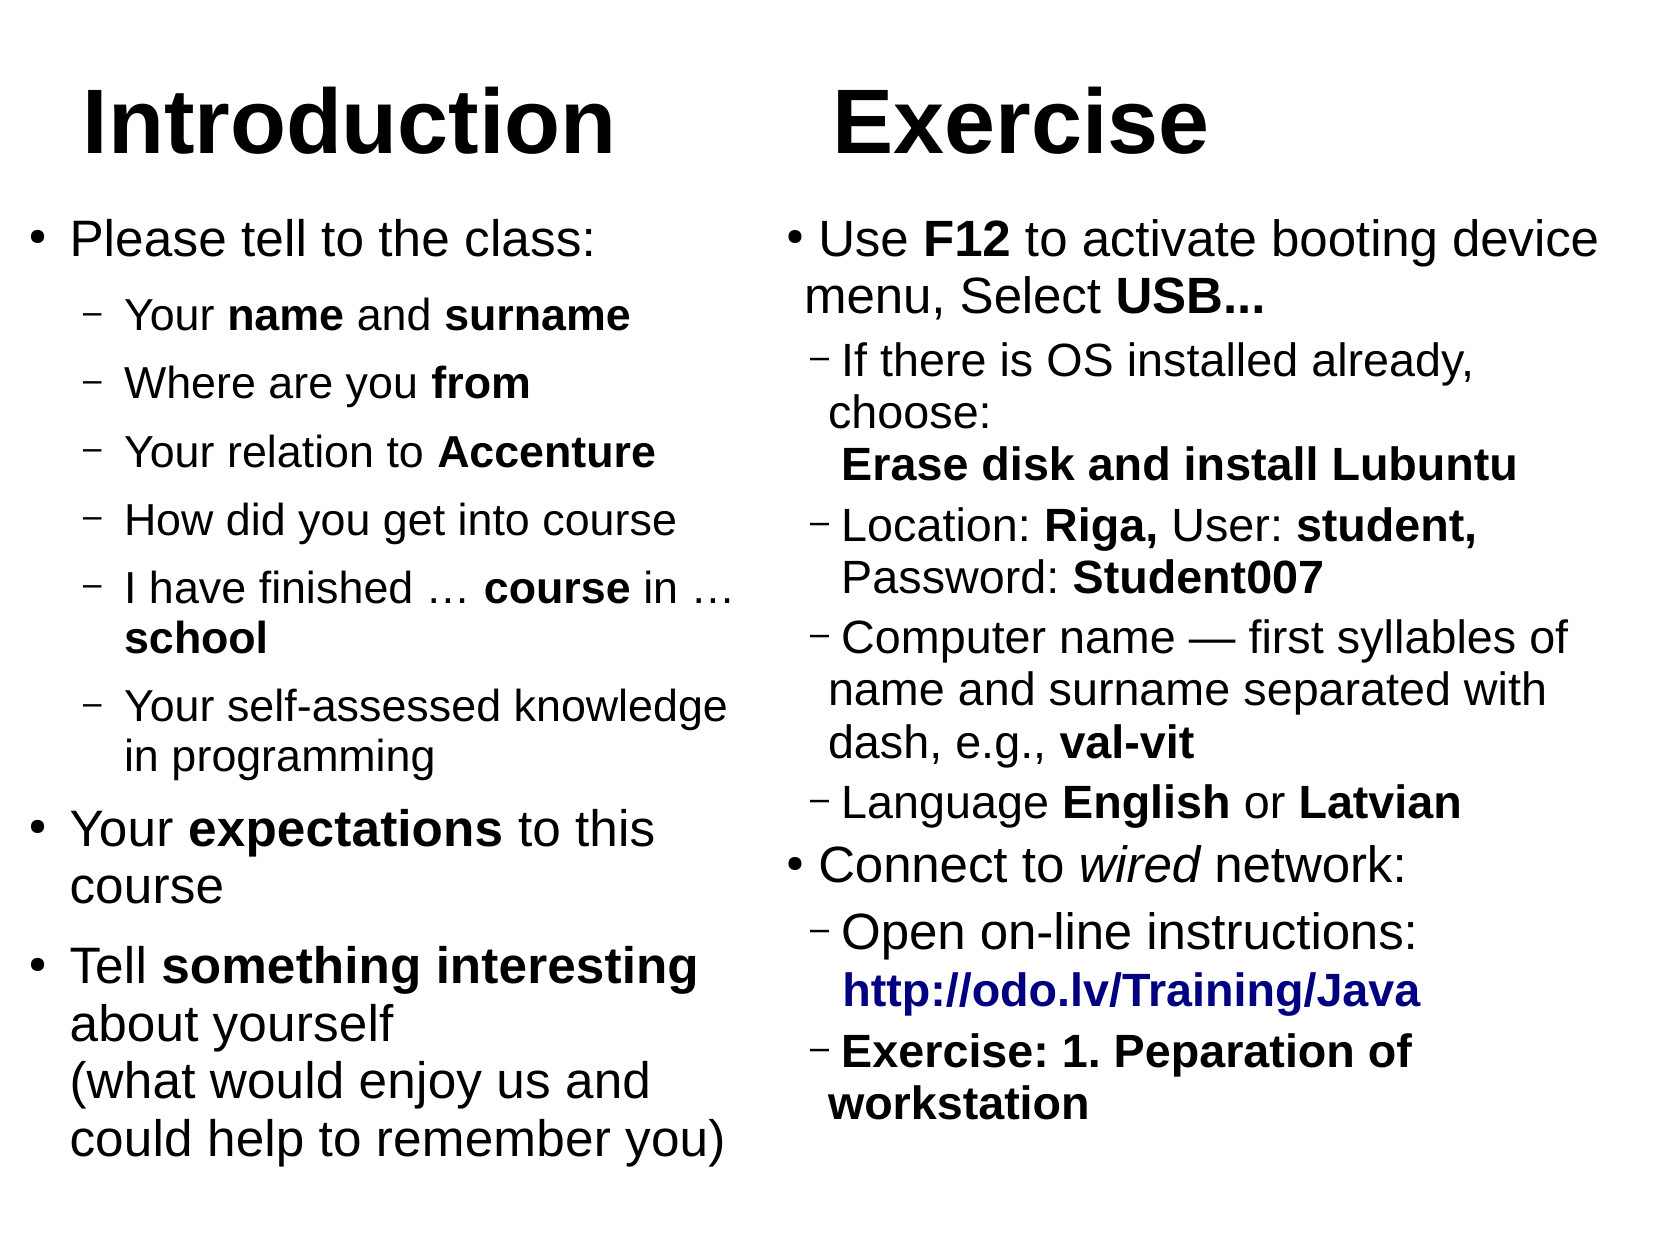

# Introduction			Exercise
Please tell to the class:
Your name and surname
Where are you from
Your relation to Accenture
How did you get into course
I have finished … course in … school
Your self-assessed knowledge in programming
Your expectations to this course
Tell something interesting about yourself
(what would enjoy us and could help to remember you)
 Use F12 to activate booting device menu, Select USB...
 If there is OS installed already, choose:
 Erase disk and install Lubuntu
 Location: Riga, User: student,
 Password: Student007
 Computer name — first syllables of
name and surname separated with dash, e.g., val-vit
 Language English or Latvian
 Connect to wired network:
 Open on-line instructions:
 http://odo.lv/Training/Java
 Exercise: 1. Peparation of workstation